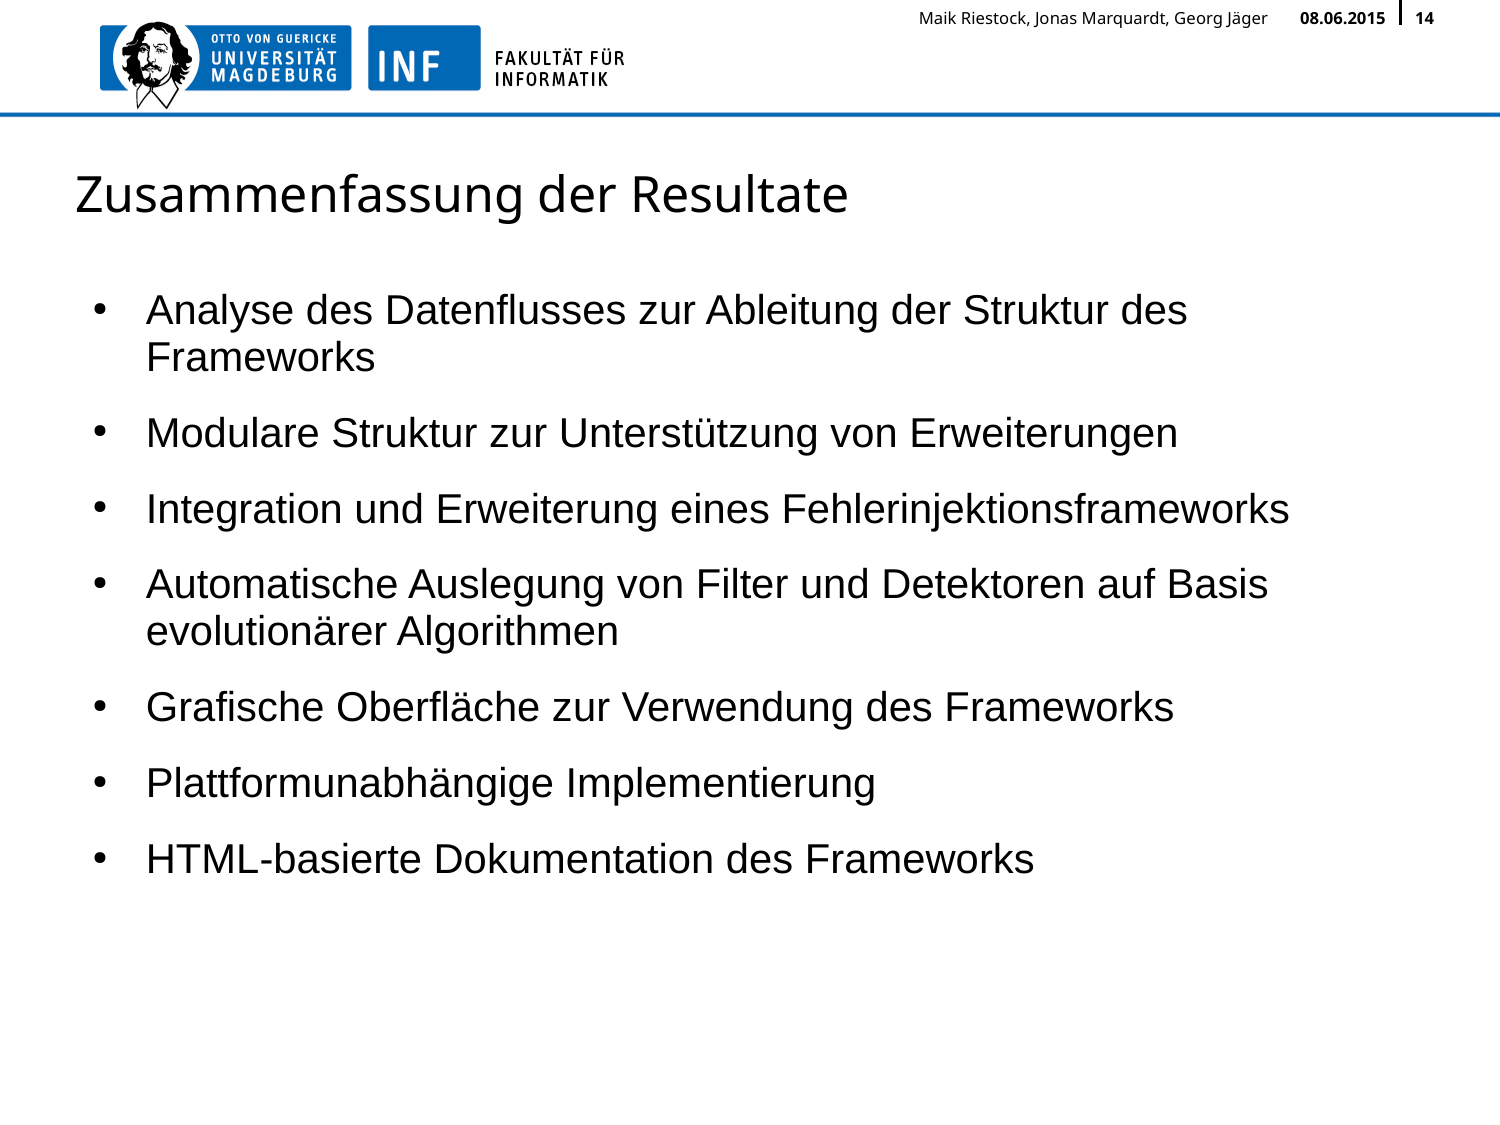

# Zusammenfassung der Resultate
Analyse des Datenflusses zur Ableitung der Struktur des Frameworks
Modulare Struktur zur Unterstützung von Erweiterungen
Integration und Erweiterung eines Fehlerinjektionsframeworks
Automatische Auslegung von Filter und Detektoren auf Basis evolutionärer Algorithmen
Grafische Oberfläche zur Verwendung des Frameworks
Plattformunabhängige Implementierung
HTML-basierte Dokumentation des Frameworks